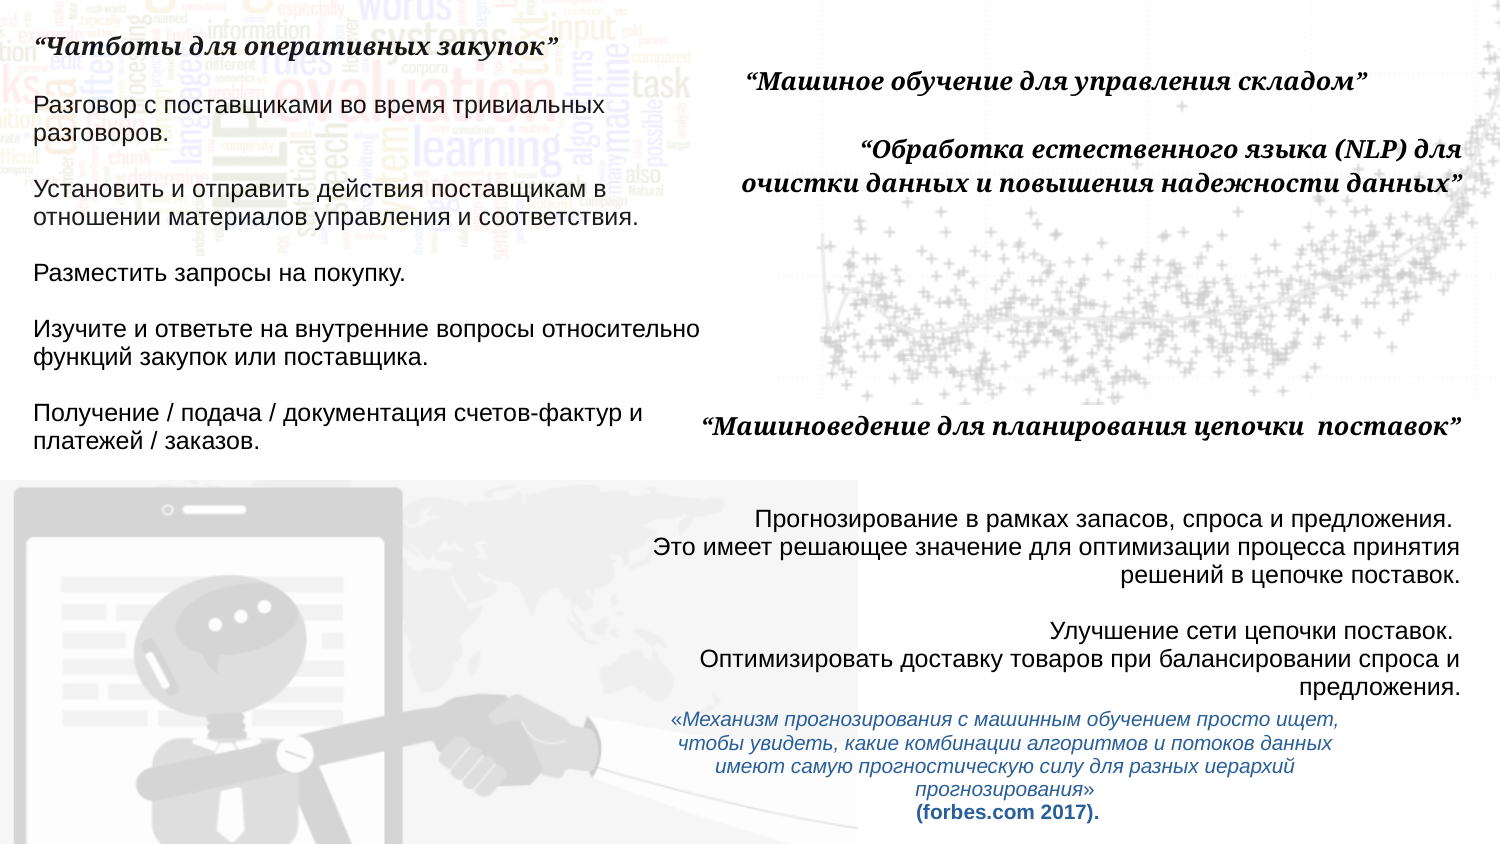

“Чатботы для оперативных закупок”
Разговор с поставщиками во время тривиальных разговоров.
Установить и отправить действия поставщикам в отношении материалов управления и соответствия.
Разместить запросы на покупку.
Изучите и ответьте на внутренние вопросы относительно функций закупок или поставщика.
Получение / подача / документация счетов-фактур и платежей / заказов.
 “Машиное обучение для управления складом”
“Обработка естественного языка (NLP) для очистки данных и повышения надежности данных”
“Машиноведение для планирования цепочки поставок”
Прогнозирование в рамках запасов, спроса и предложения.
	Это имеет решающее значение для оптимизации процесса принятия решений в цепочке поставок.
Улучшение сети цепочки поставок.
	Оптимизировать доставку товаров при балансировании спроса и предложения.
«Механизм прогнозирования с машинным обучением просто ищет, чтобы увидеть, какие комбинации алгоритмов и потоков данных имеют самую прогностическую силу для разных иерархий прогнозирования»
 (forbes.com 2017).